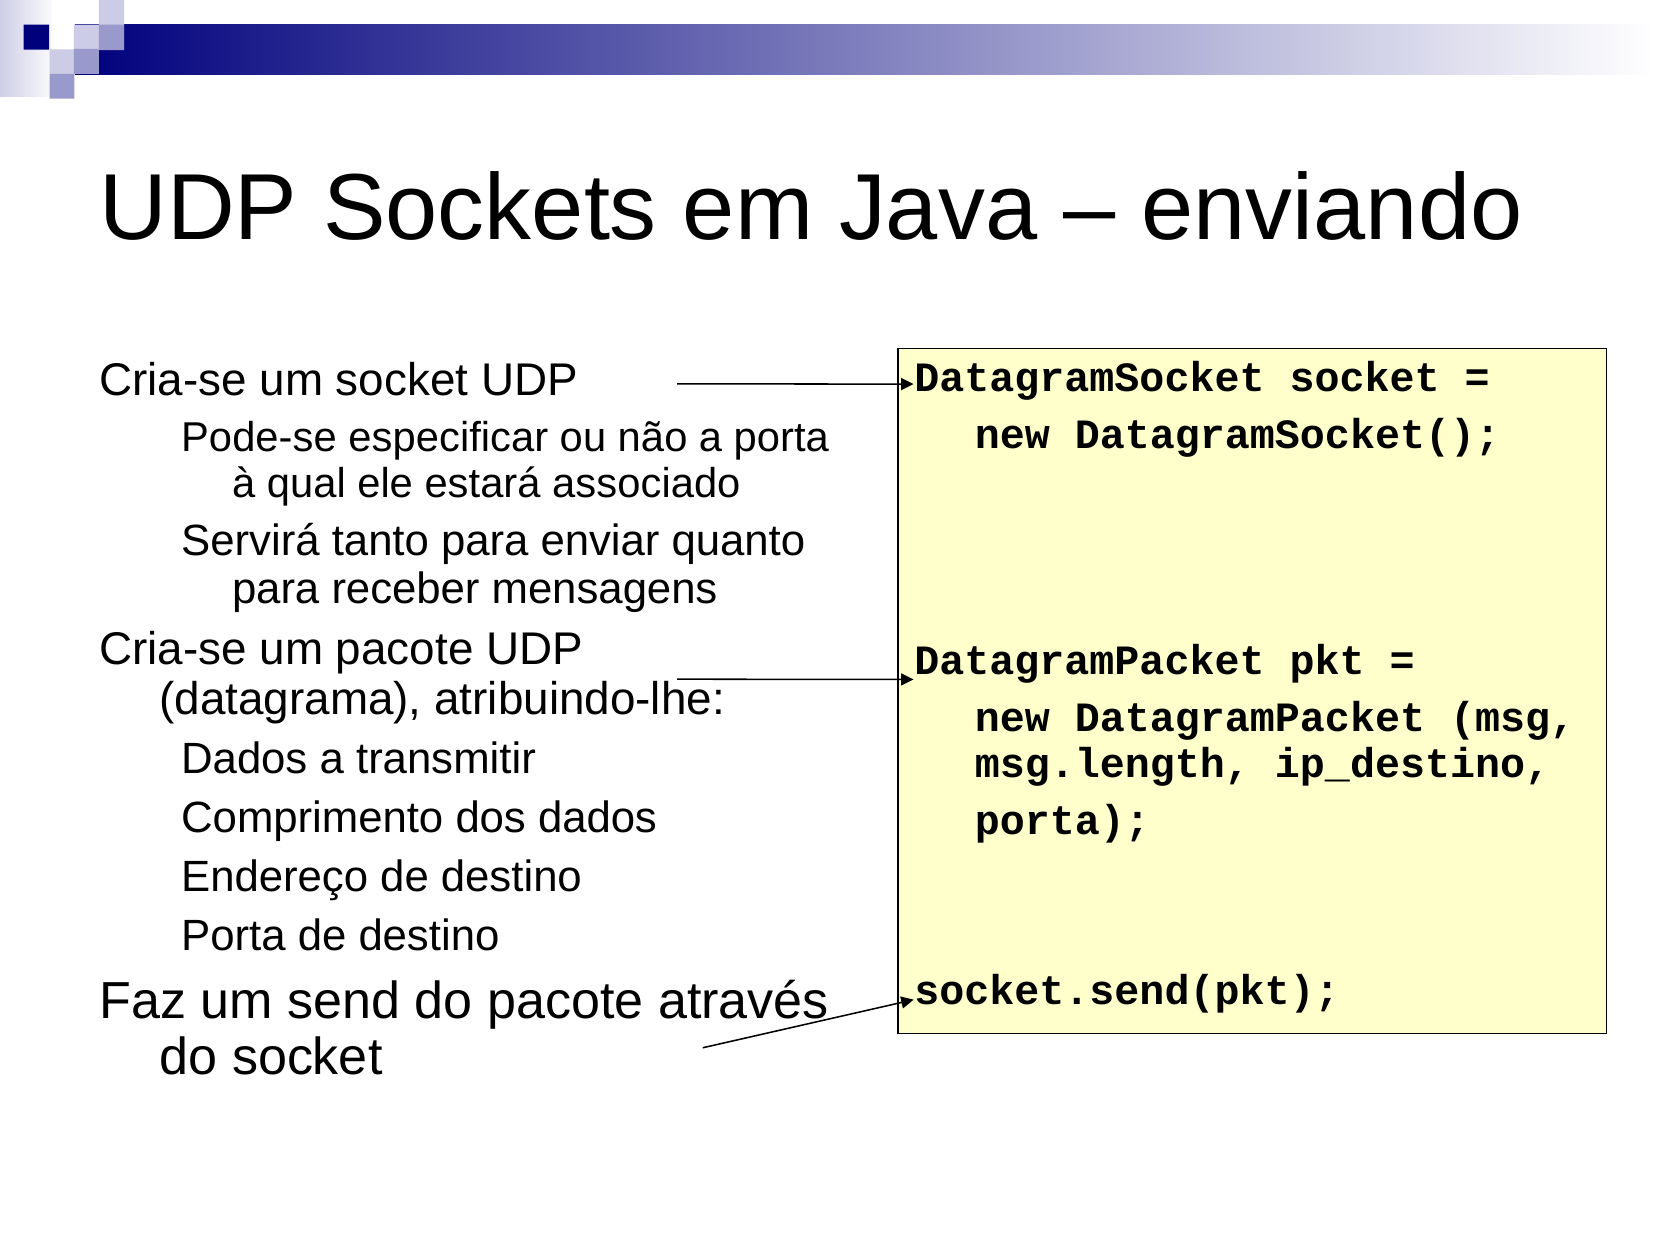

# UDP Sockets em Java – enviando
Cria-se um socket UDP
Pode-se especificar ou não a porta à qual ele estará associado
Servirá tanto para enviar quanto para receber mensagens
Cria-se um pacote UDP (datagrama), atribuindo-lhe:
Dados a transmitir
Comprimento dos dados
Endereço de destino
Porta de destino
Faz um send do pacote através do socket
DatagramSocket socket =
	new DatagramSocket();
DatagramPacket pkt =
	new DatagramPacket (msg, msg.length, ip_destino,
	porta);
socket.send(pkt);